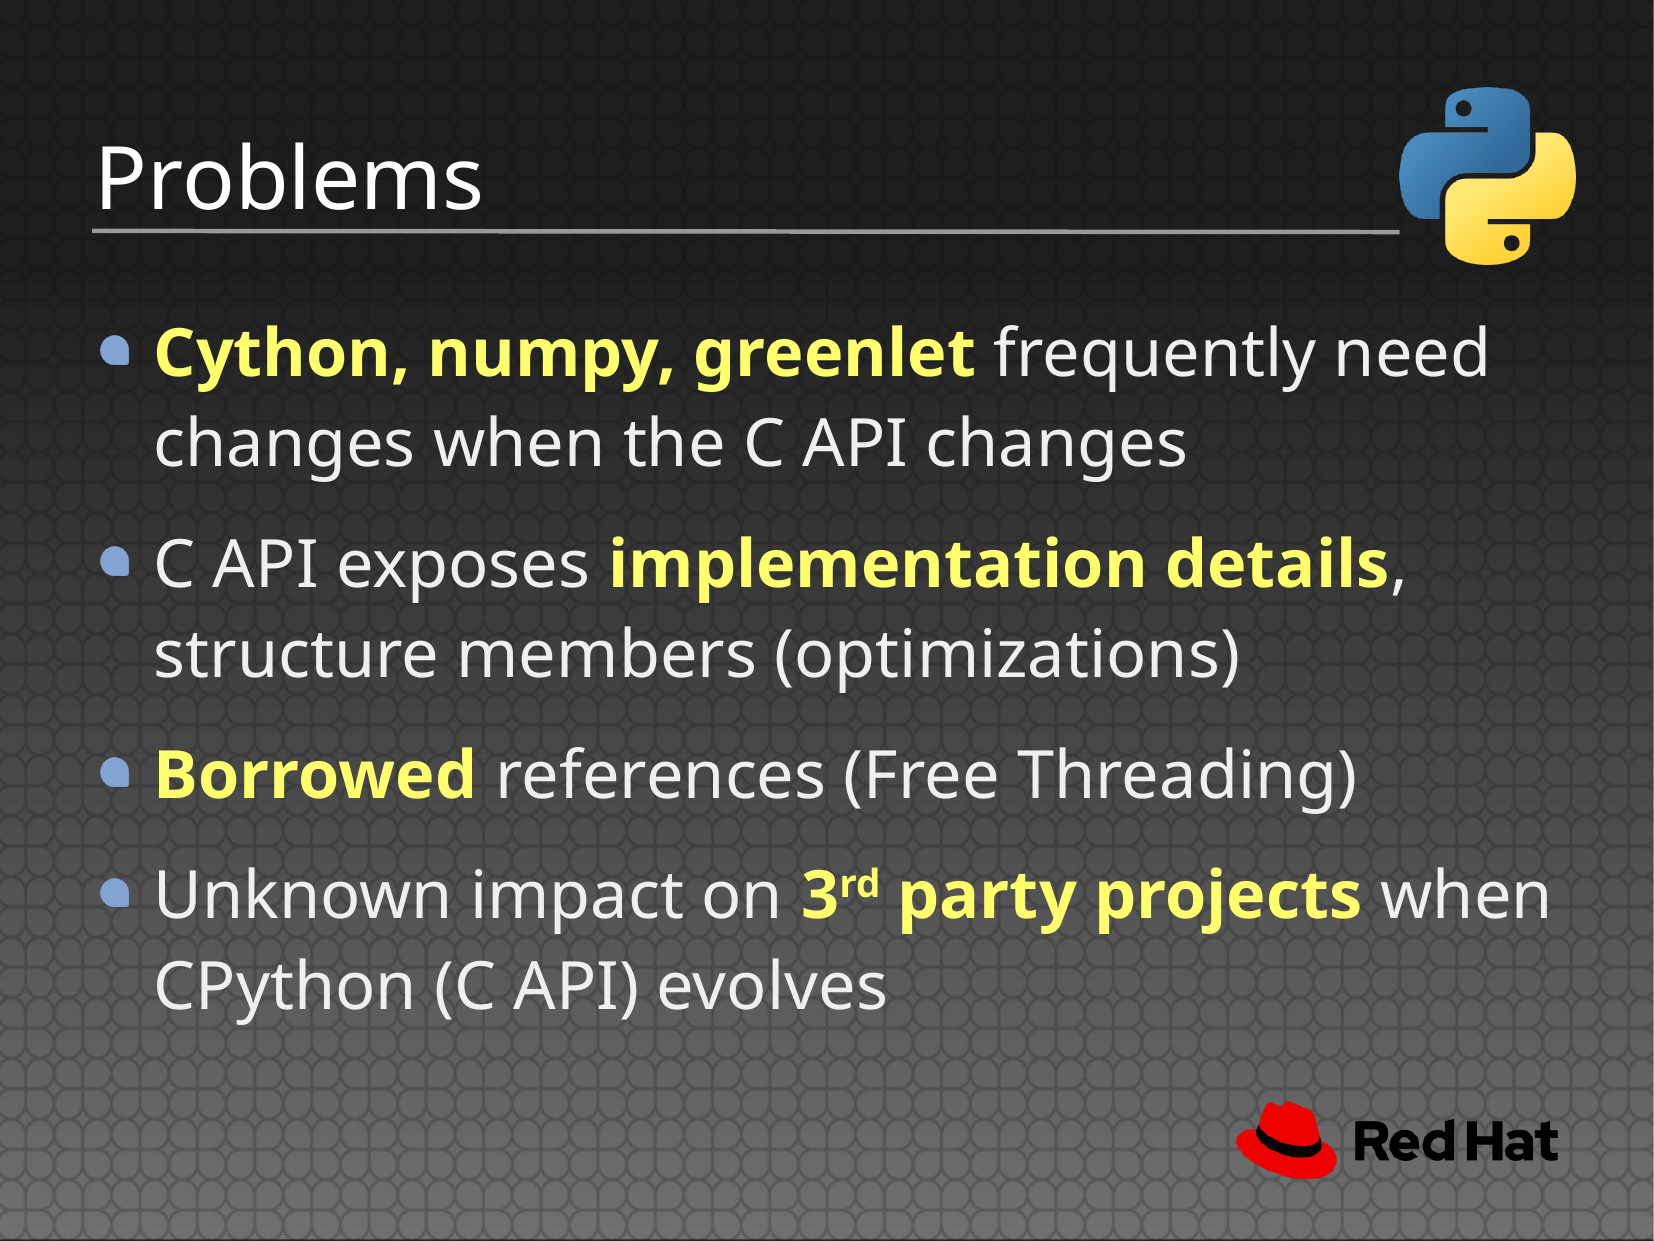

Problems
# Cython, numpy, greenlet frequently need changes when the C API changes
C API exposes implementation details, structure members (optimizations)
Borrowed references (Free Threading)
Unknown impact on 3rd party projects when CPython (C API) evolves